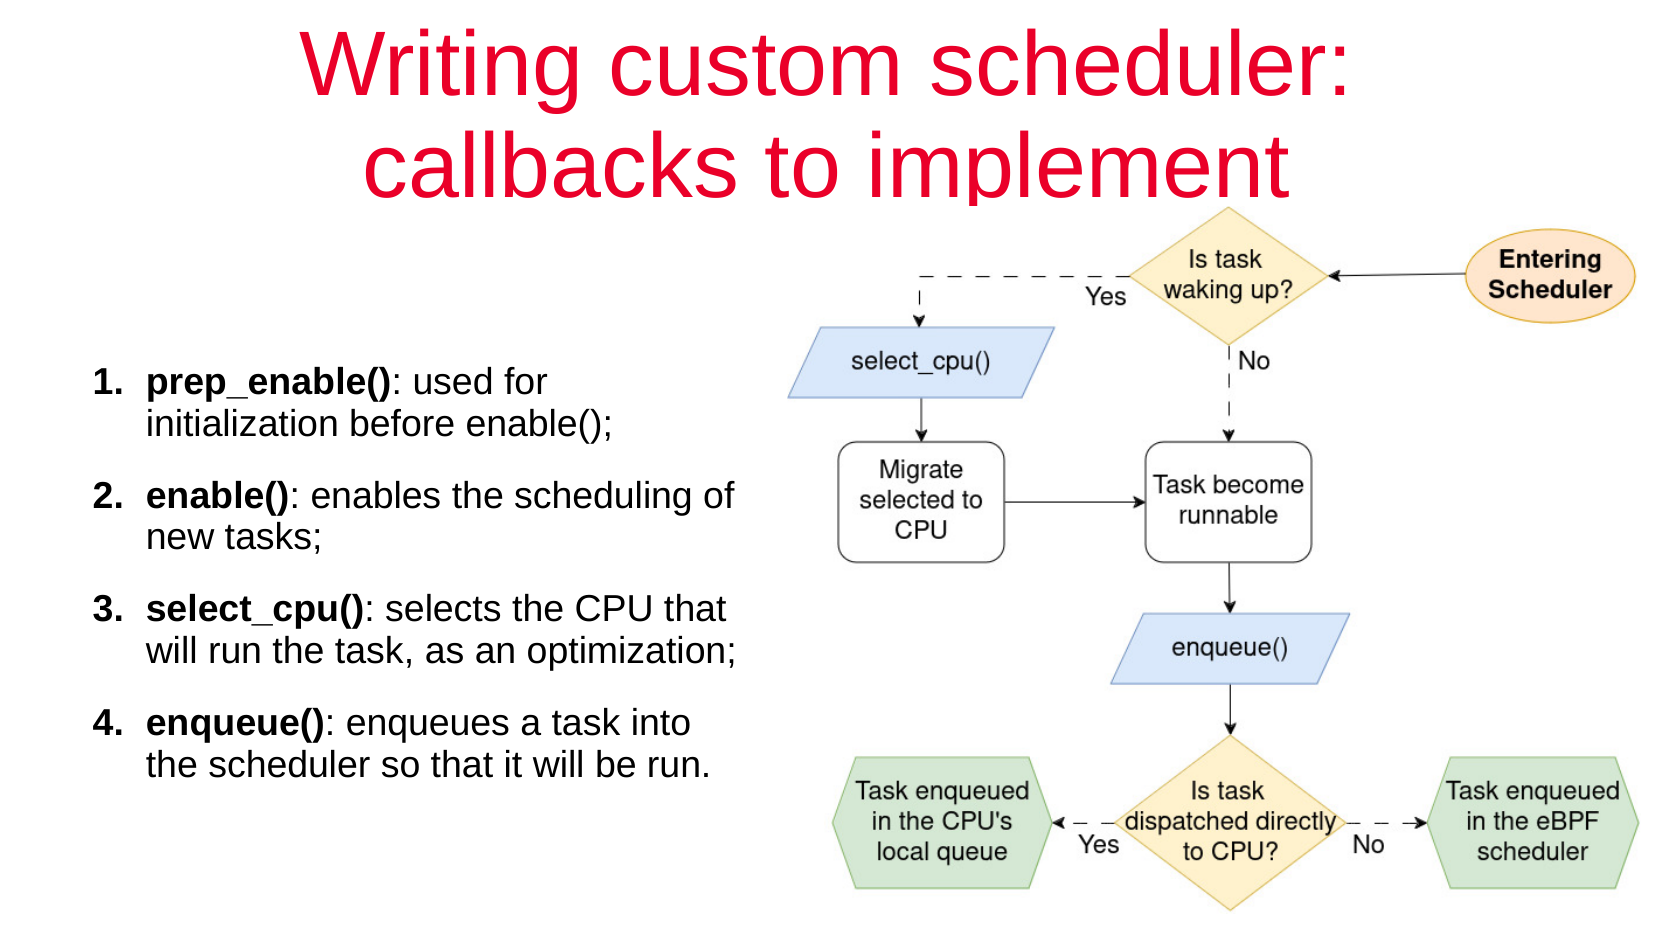

# Writing custom scheduler: callbacks to implement
prep_enable(): used for initialization before enable();
enable(): enables the scheduling of new tasks;
select_cpu(): selects the CPU that will run the task, as an optimization;
enqueue(): enqueues a task into the scheduler so that it will be run.